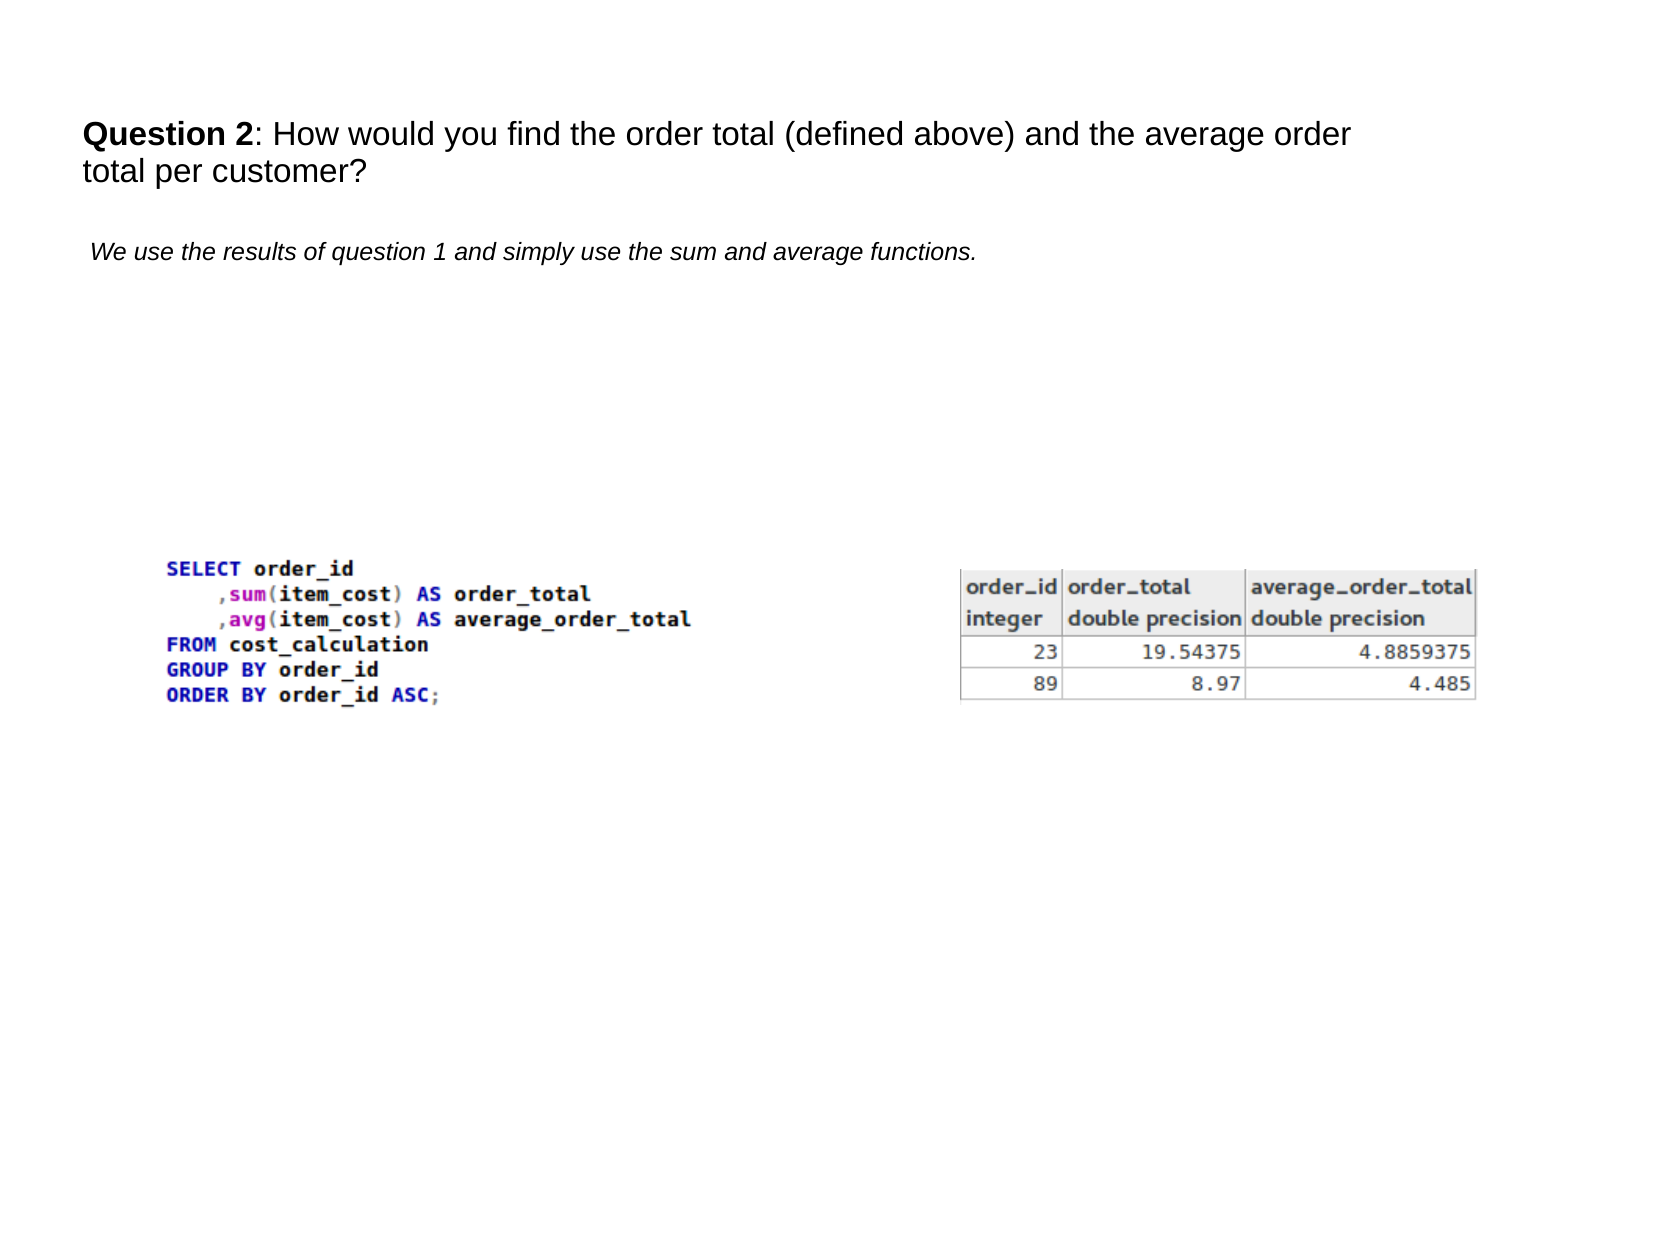

# Question 2: How would you find the order total (defined above) and the average order total per customer?
We use the results of question 1 and simply use the sum and average functions.